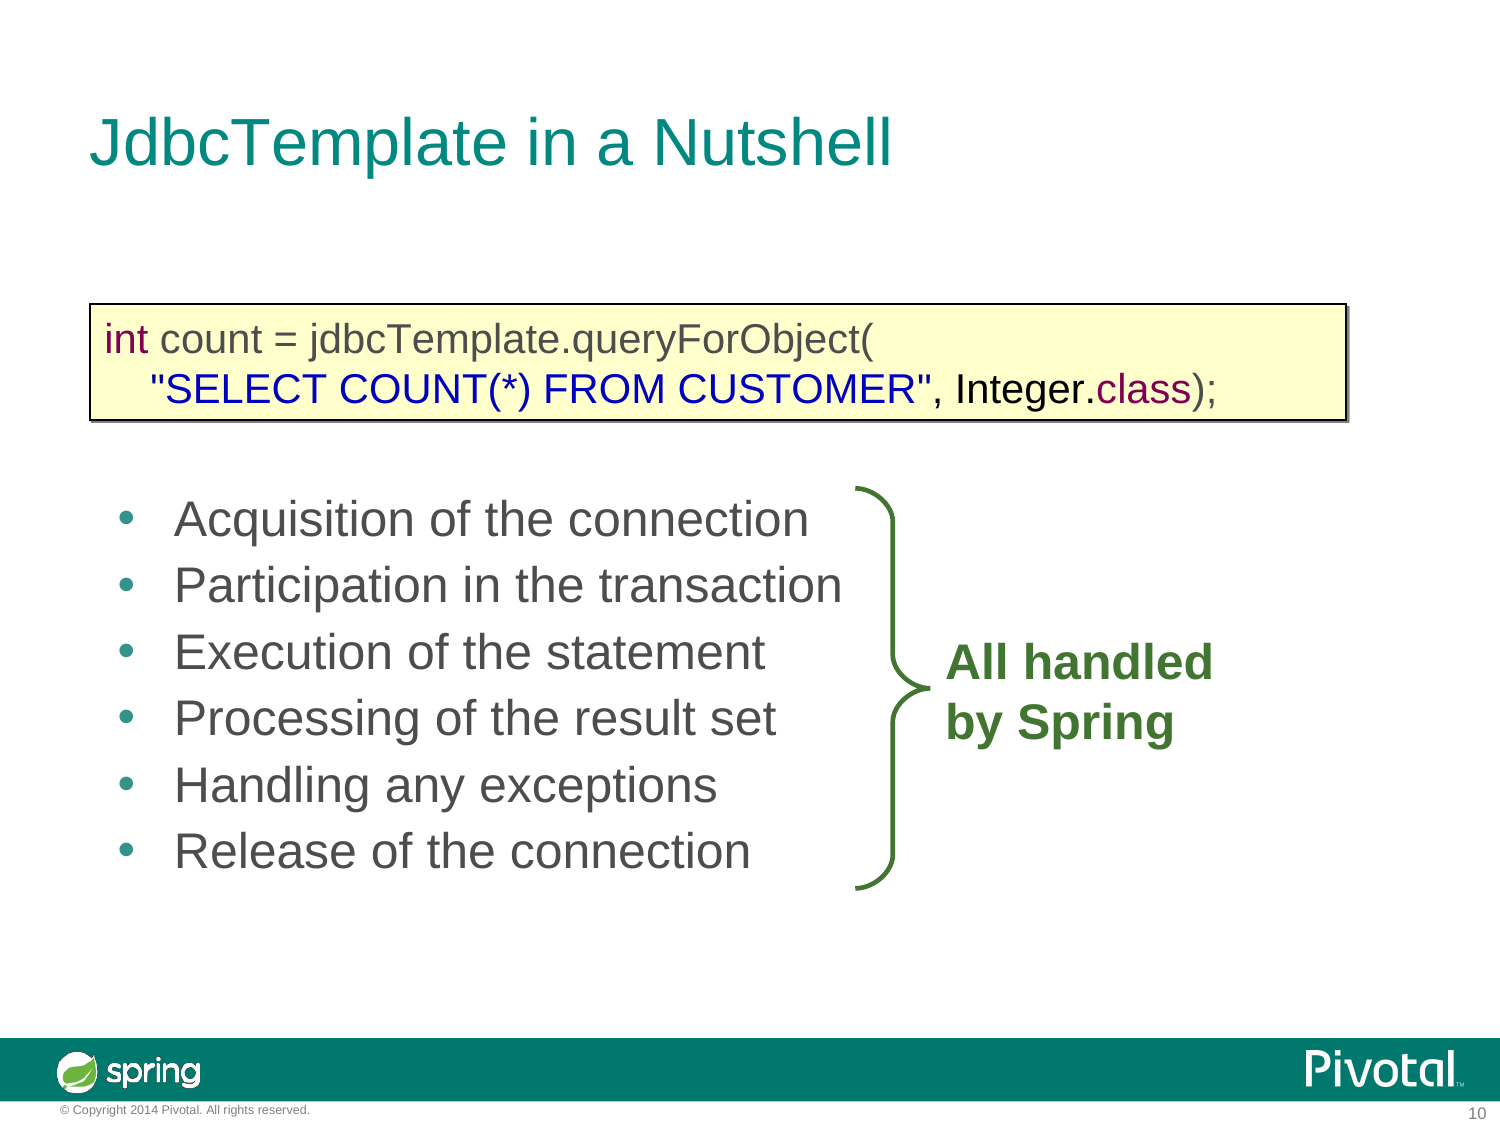

# JdbcTemplate in a Nutshell
Acquisition of the connection
Participation in the transaction
Execution of the statement
Processing of the result set
Handling any exceptions
Release of the connection
int count = jdbcTemplate.queryForObject(
 "SELECT COUNT(*) FROM CUSTOMER", Integer.class);
All handled by Spring